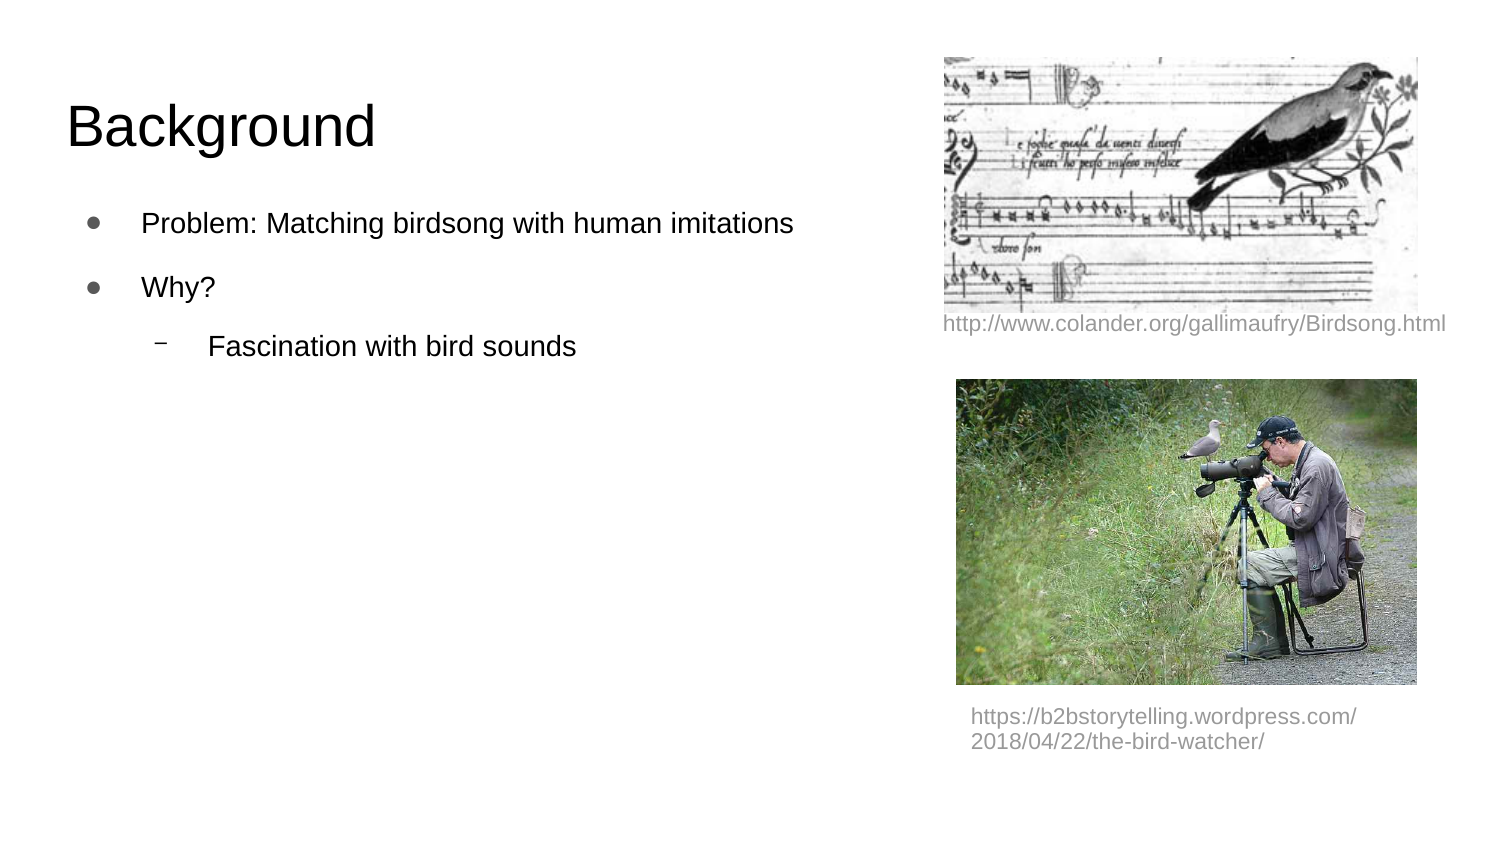

# Background
Problem: Matching birdsong with human imitations
Why?
Fascination with bird sounds
http://www.colander.org/gallimaufry/Birdsong.html
https://b2bstorytelling.wordpress.com/2018/04/22/the-bird-watcher/